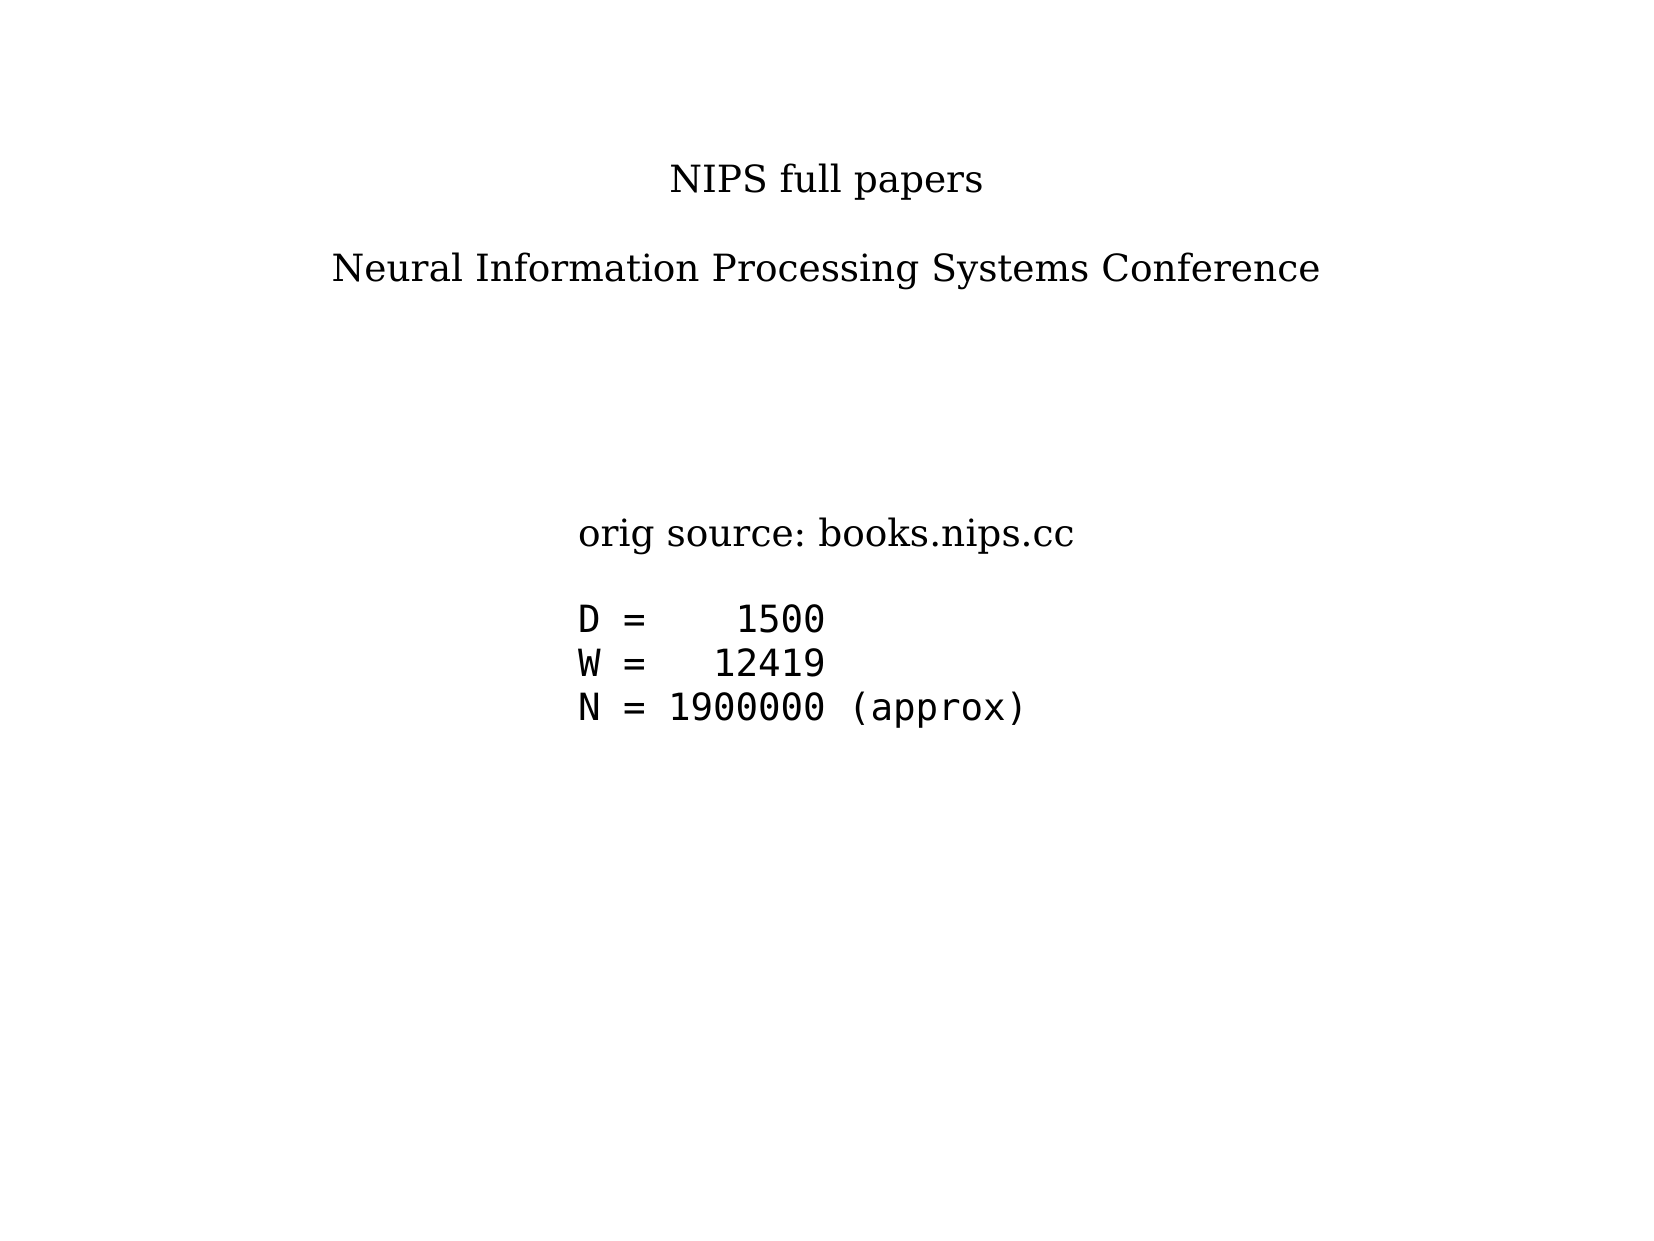

NIPS full papers
Neural Information Processing Systems Conference
orig source: books.nips.cc
D = 1500
W = 12419
N = 1900000 (approx)